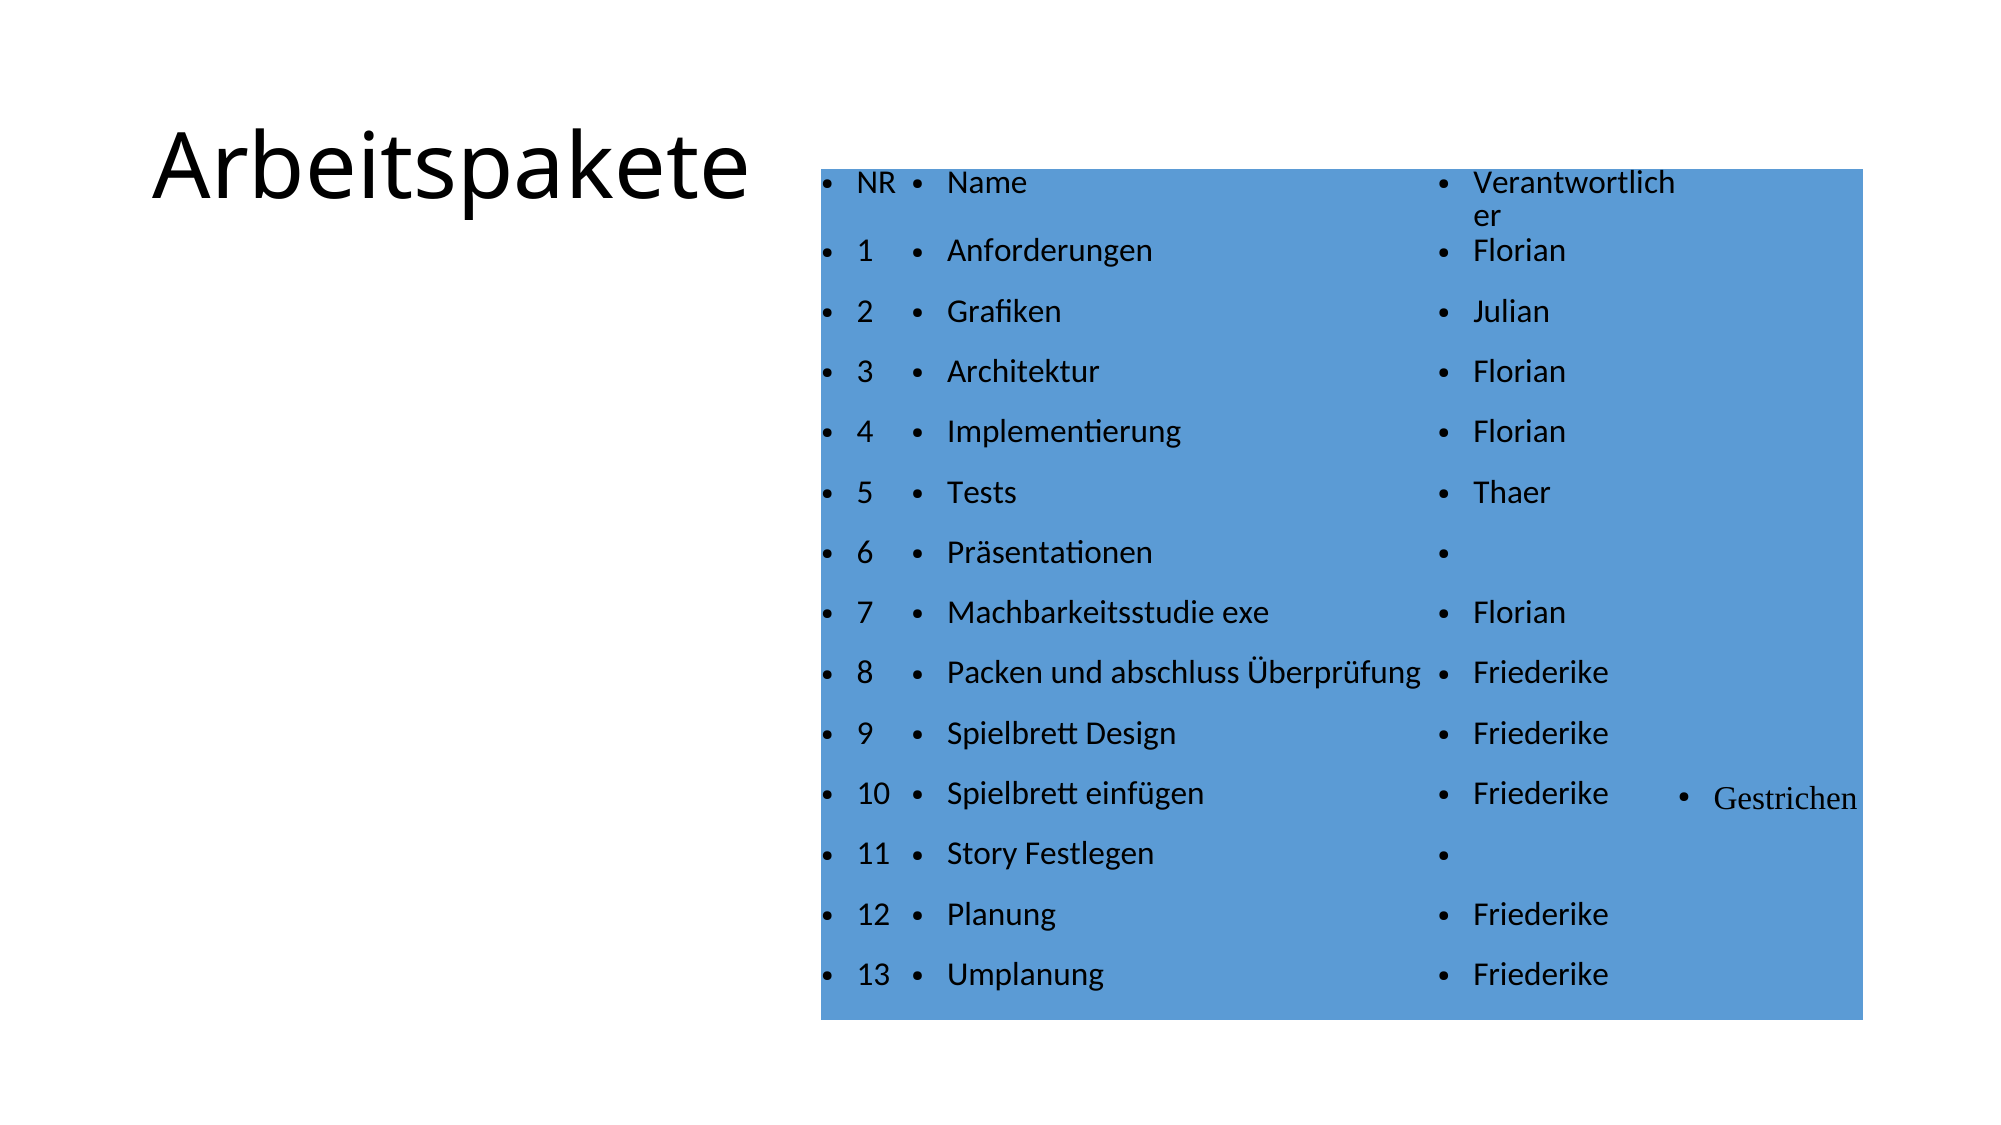

# Arbeitspakete
| NR | Name | Verantwortlicher | |
| --- | --- | --- | --- |
| 1 | Anforderungen | Florian | |
| 2 | Grafiken | Julian | |
| 3 | Architektur | Florian | |
| 4 | Implementierung | Florian | |
| 5 | Tests | Thaer | |
| 6 | Präsentationen | | |
| 7 | Machbarkeitsstudie exe | Florian | |
| 8 | Packen und abschluss Überprüfung | Friederike | |
| 9 | Spielbrett Design | Friederike | |
| 10 | Spielbrett einfügen | Friederike | Gestrichen |
| 11 | Story Festlegen | | |
| 12 | Planung | Friederike | |
| 13 | Umplanung | Friederike | |